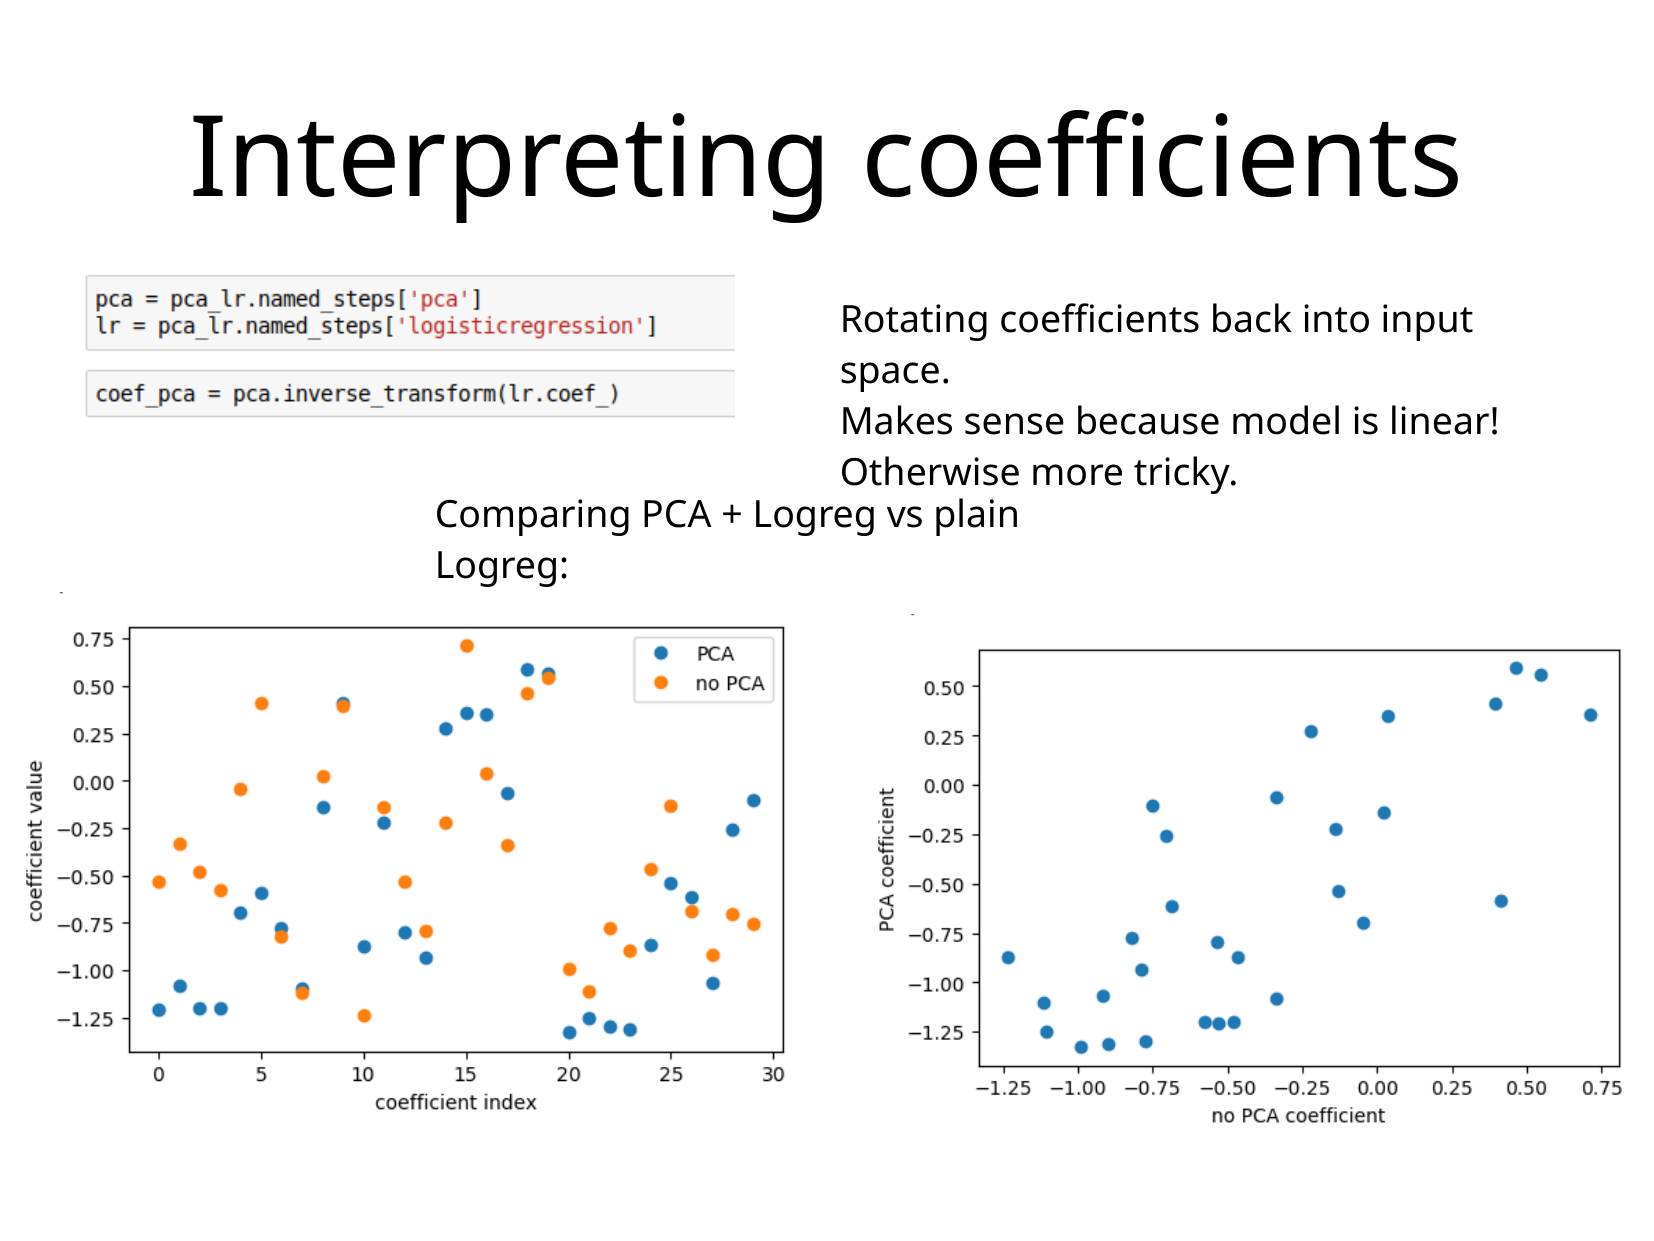

# Interpreting coefficients
Rotating coefficients back into input space.
Makes sense because model is linear!
Otherwise more tricky.
Comparing PCA + Logreg vs plain Logreg: